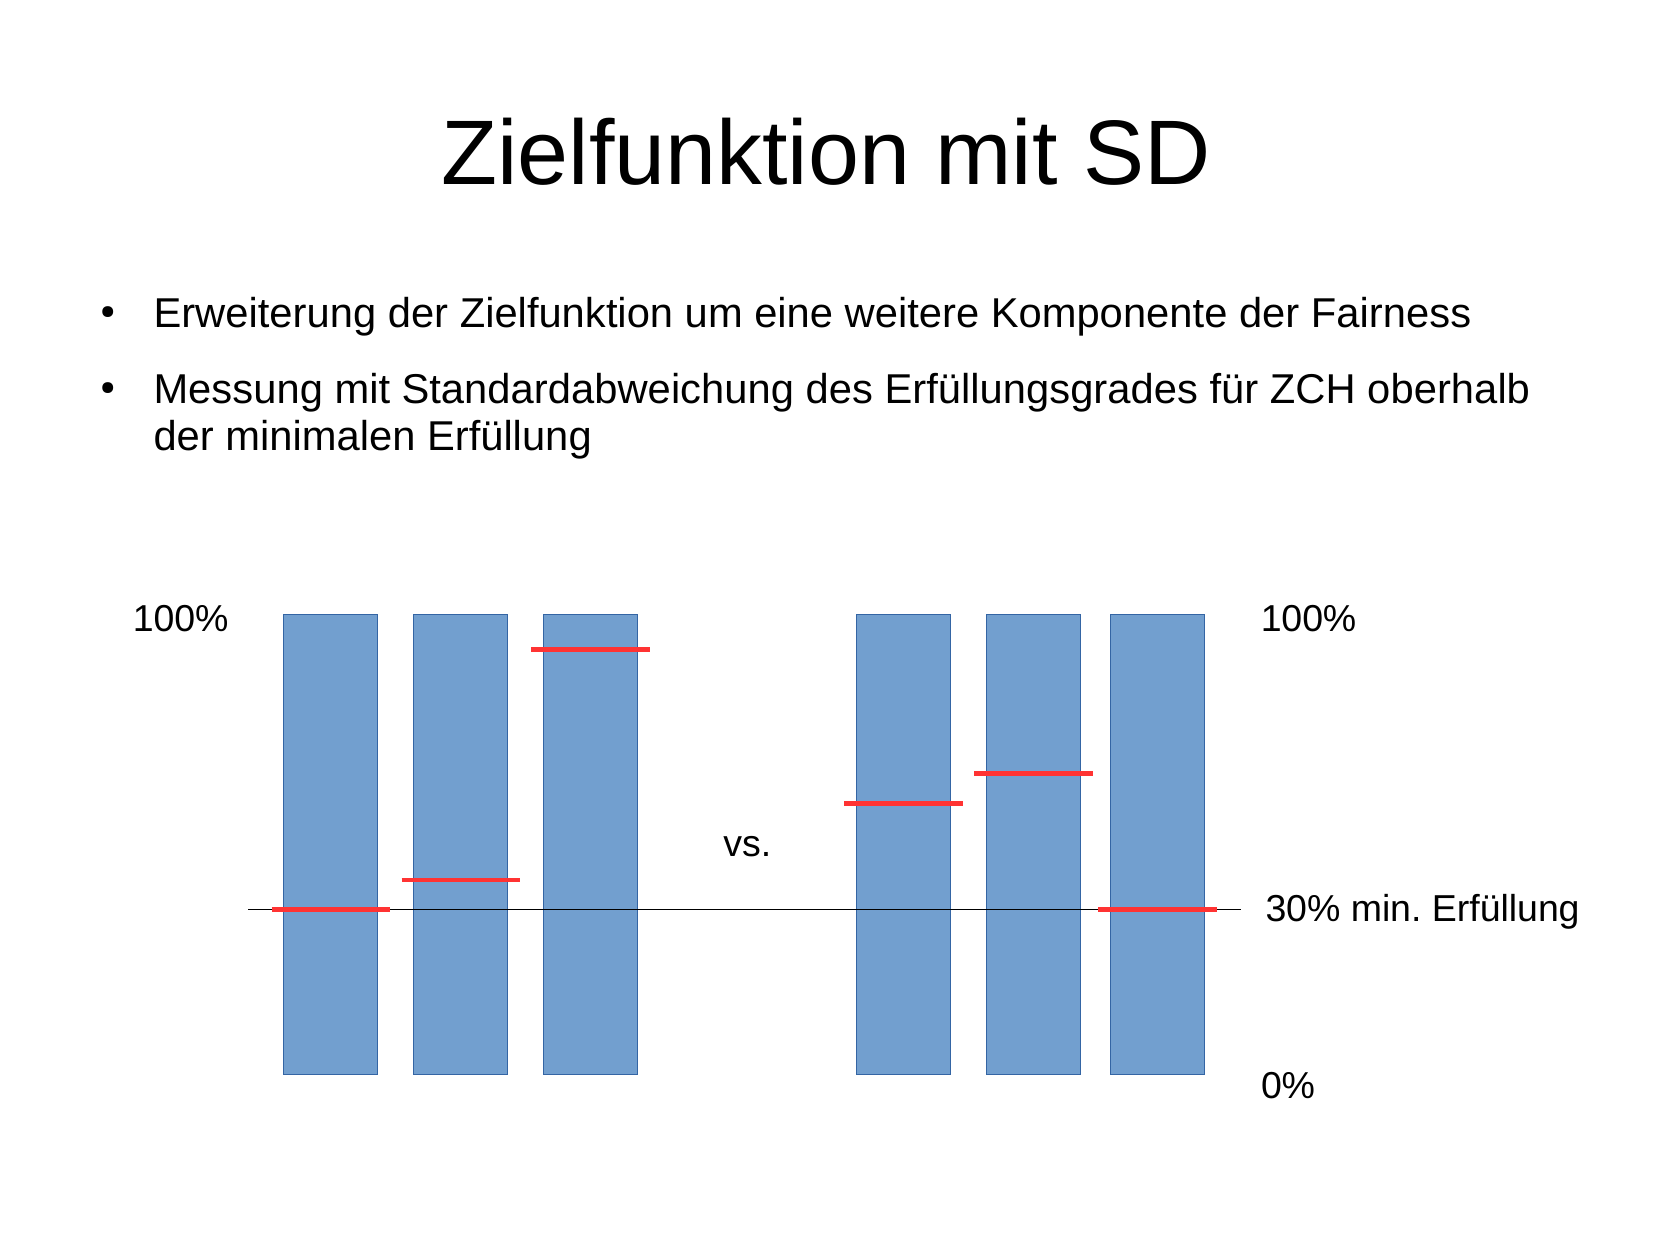

# Zielfunktion mit SD
Erweiterung der Zielfunktion um eine weitere Komponente der Fairness
Messung mit Standardabweichung des Erfüllungsgrades für ZCH oberhalb der minimalen Erfüllung
100%
100%
vs.
30% min. Erfüllung
0%